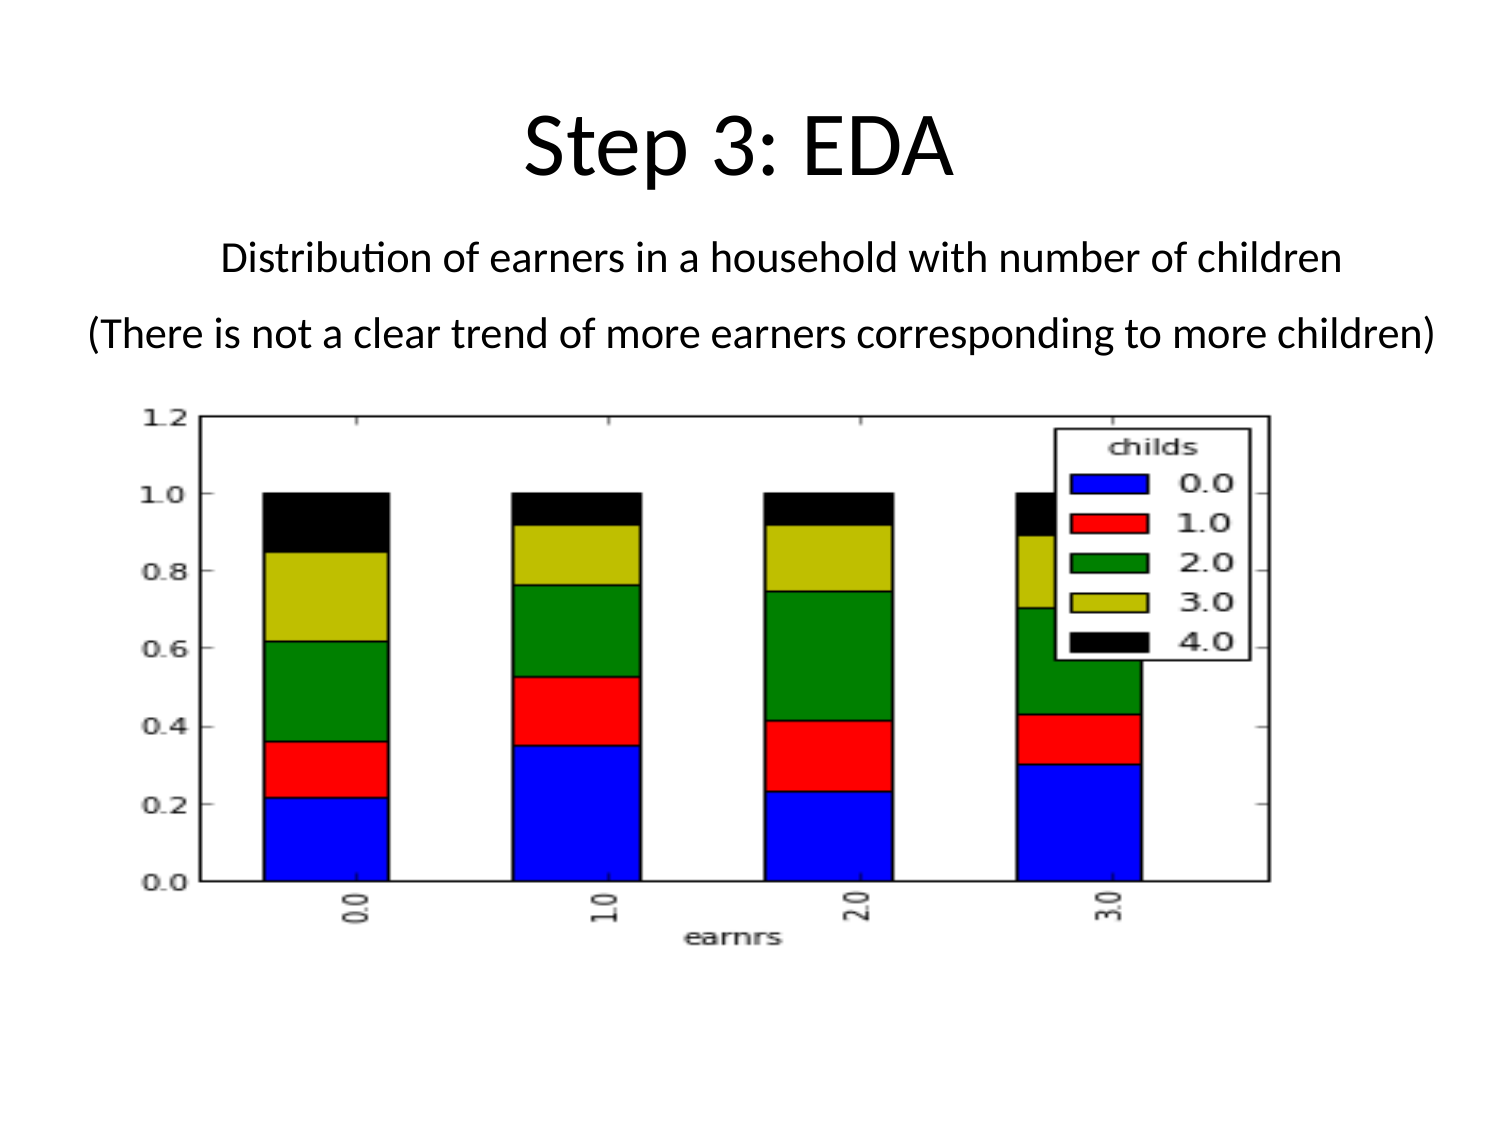

# Step 3: EDA
 Distribution of earners in a household with number of children
(There is not a clear trend of more earners corresponding to more children)